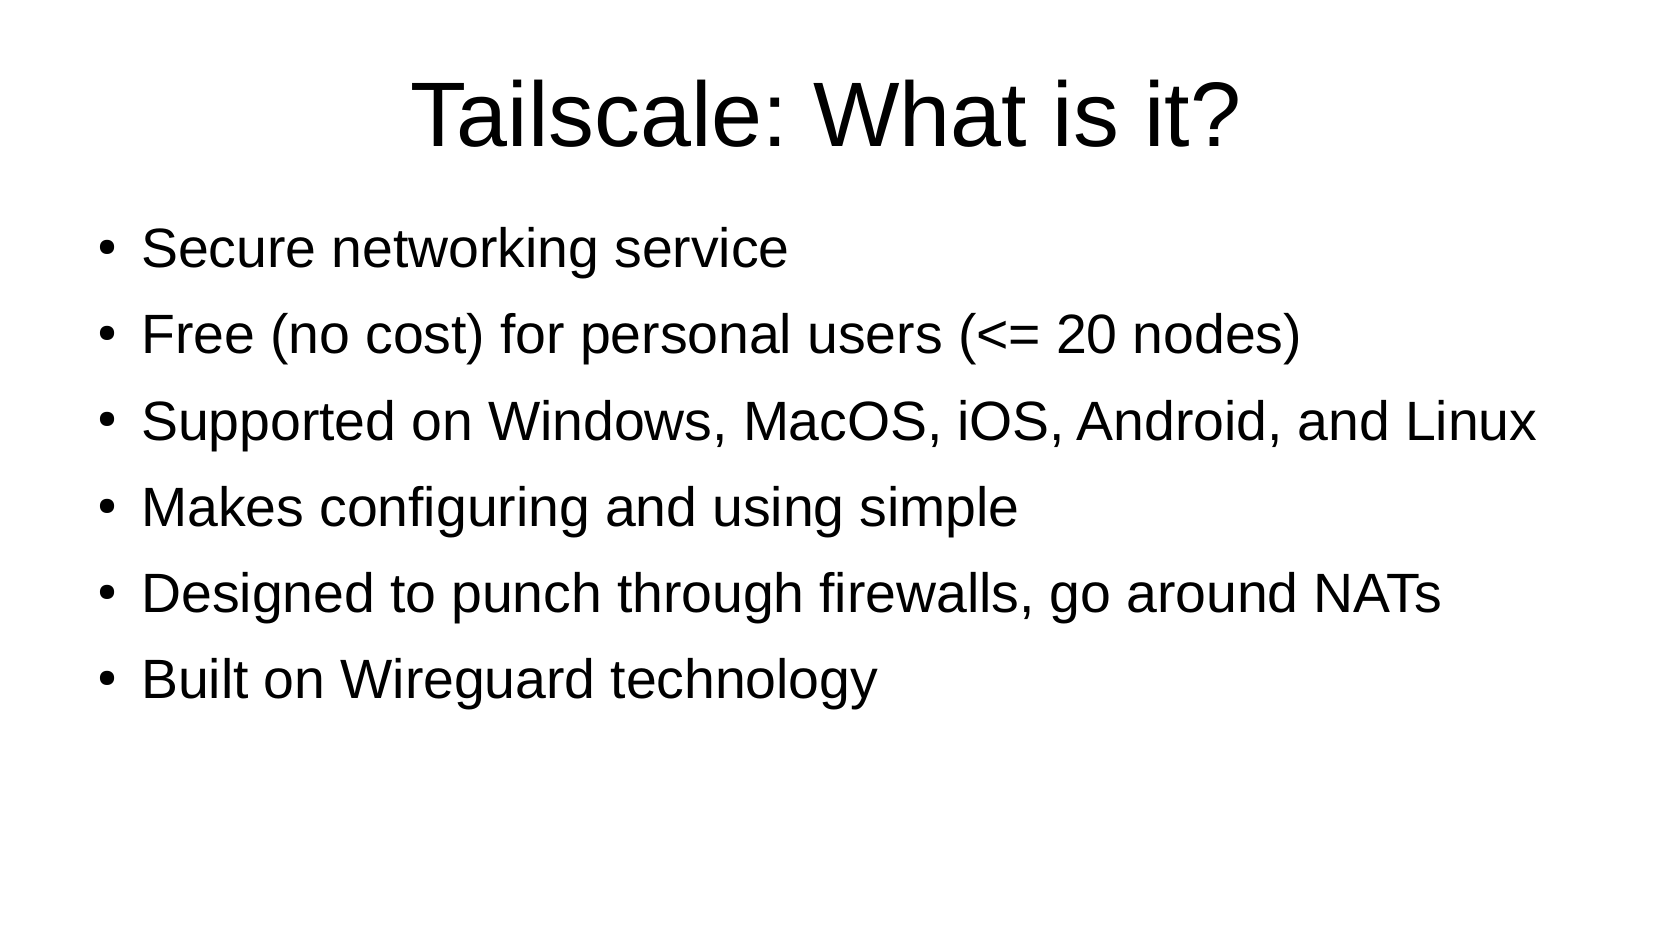

# Tailscale: What is it?
Secure networking service
Free (no cost) for personal users (<= 20 nodes)
Supported on Windows, MacOS, iOS, Android, and Linux
Makes configuring and using simple
Designed to punch through firewalls, go around NATs
Built on Wireguard technology